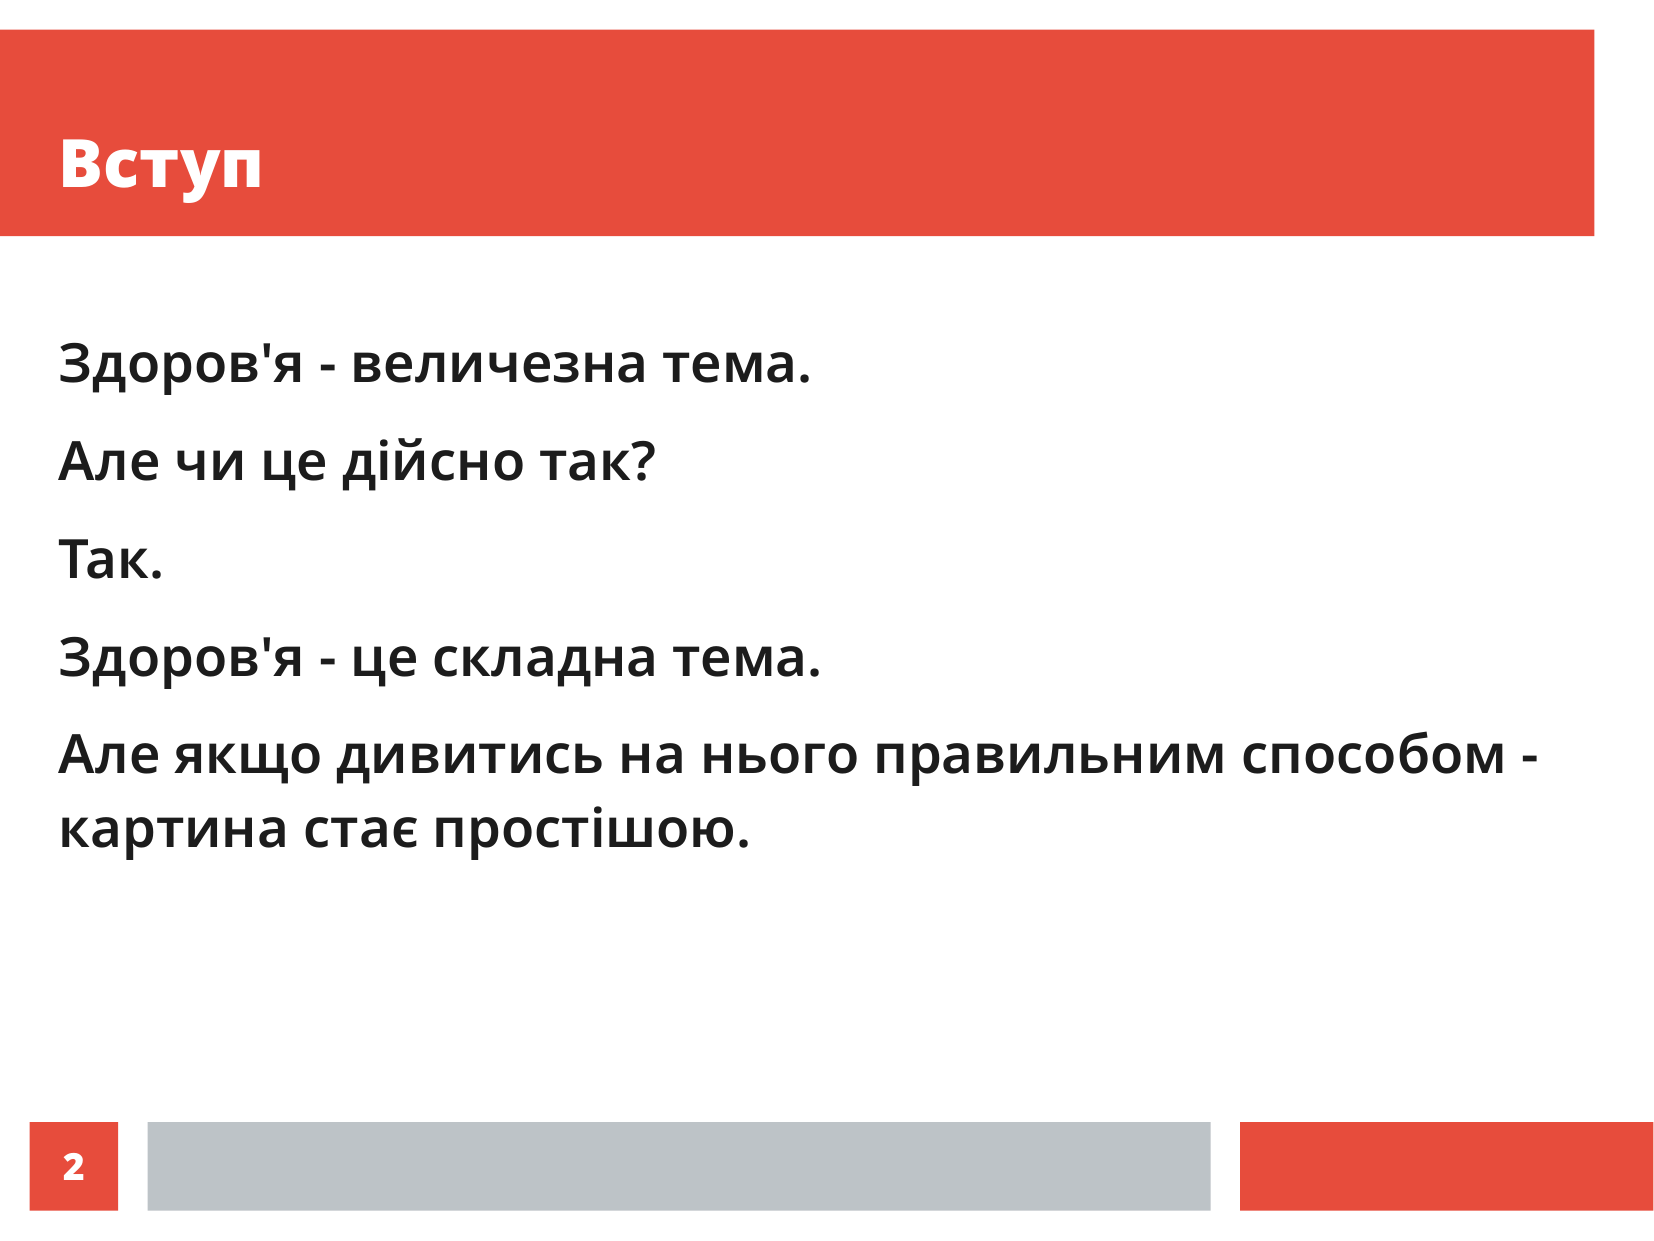

# Вступ
Здоров'я - величезна тема.
Але чи це дійсно так?
Так.
Здоров'я - це складна тема.
Але якщо дивитись на нього правильним способом - картина стає простішою.
2